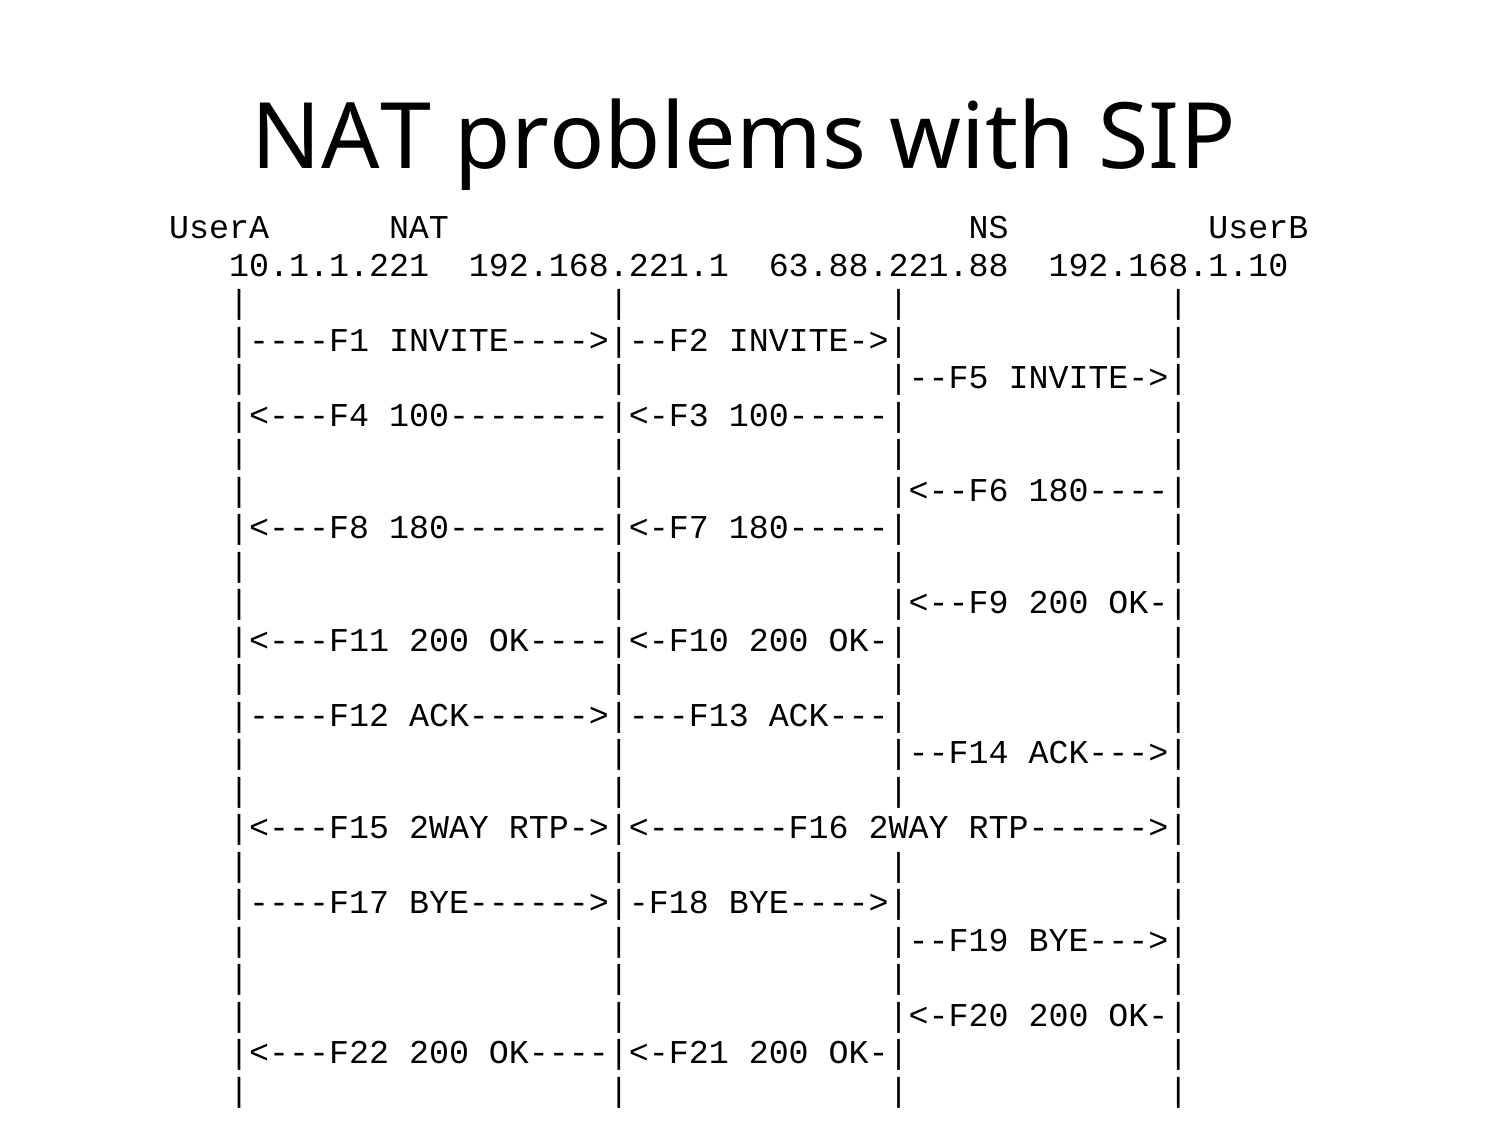

# NAT problems with SIP
UserA NAT NS UserB
 10.1.1.221 192.168.221.1 63.88.221.88 192.168.1.10
 | | | |
 |----F1 INVITE---->|--F2 INVITE->| |
 | | |--F5 INVITE->|
 |<---F4 100--------|<-F3 100-----| |
 | | | |
 | | |<--F6 180----|
 |<---F8 180--------|<-F7 180-----| |
 | | | |
 | | |<--F9 200 OK-|
 |<---F11 200 OK----|<-F10 200 OK-| |
 | | | |
 |----F12 ACK------>|---F13 ACK---| |
 | | |--F14 ACK--->|
 | | | |
 |<---F15 2WAY RTP->|<-------F16 2WAY RTP------>|
 | | | |
 |----F17 BYE------>|-F18 BYE---->| |
 | | |--F19 BYE--->|
 | | | |
 | | |<-F20 200 OK-|
 |<---F22 200 OK----|<-F21 200 OK-| |
 | | | |